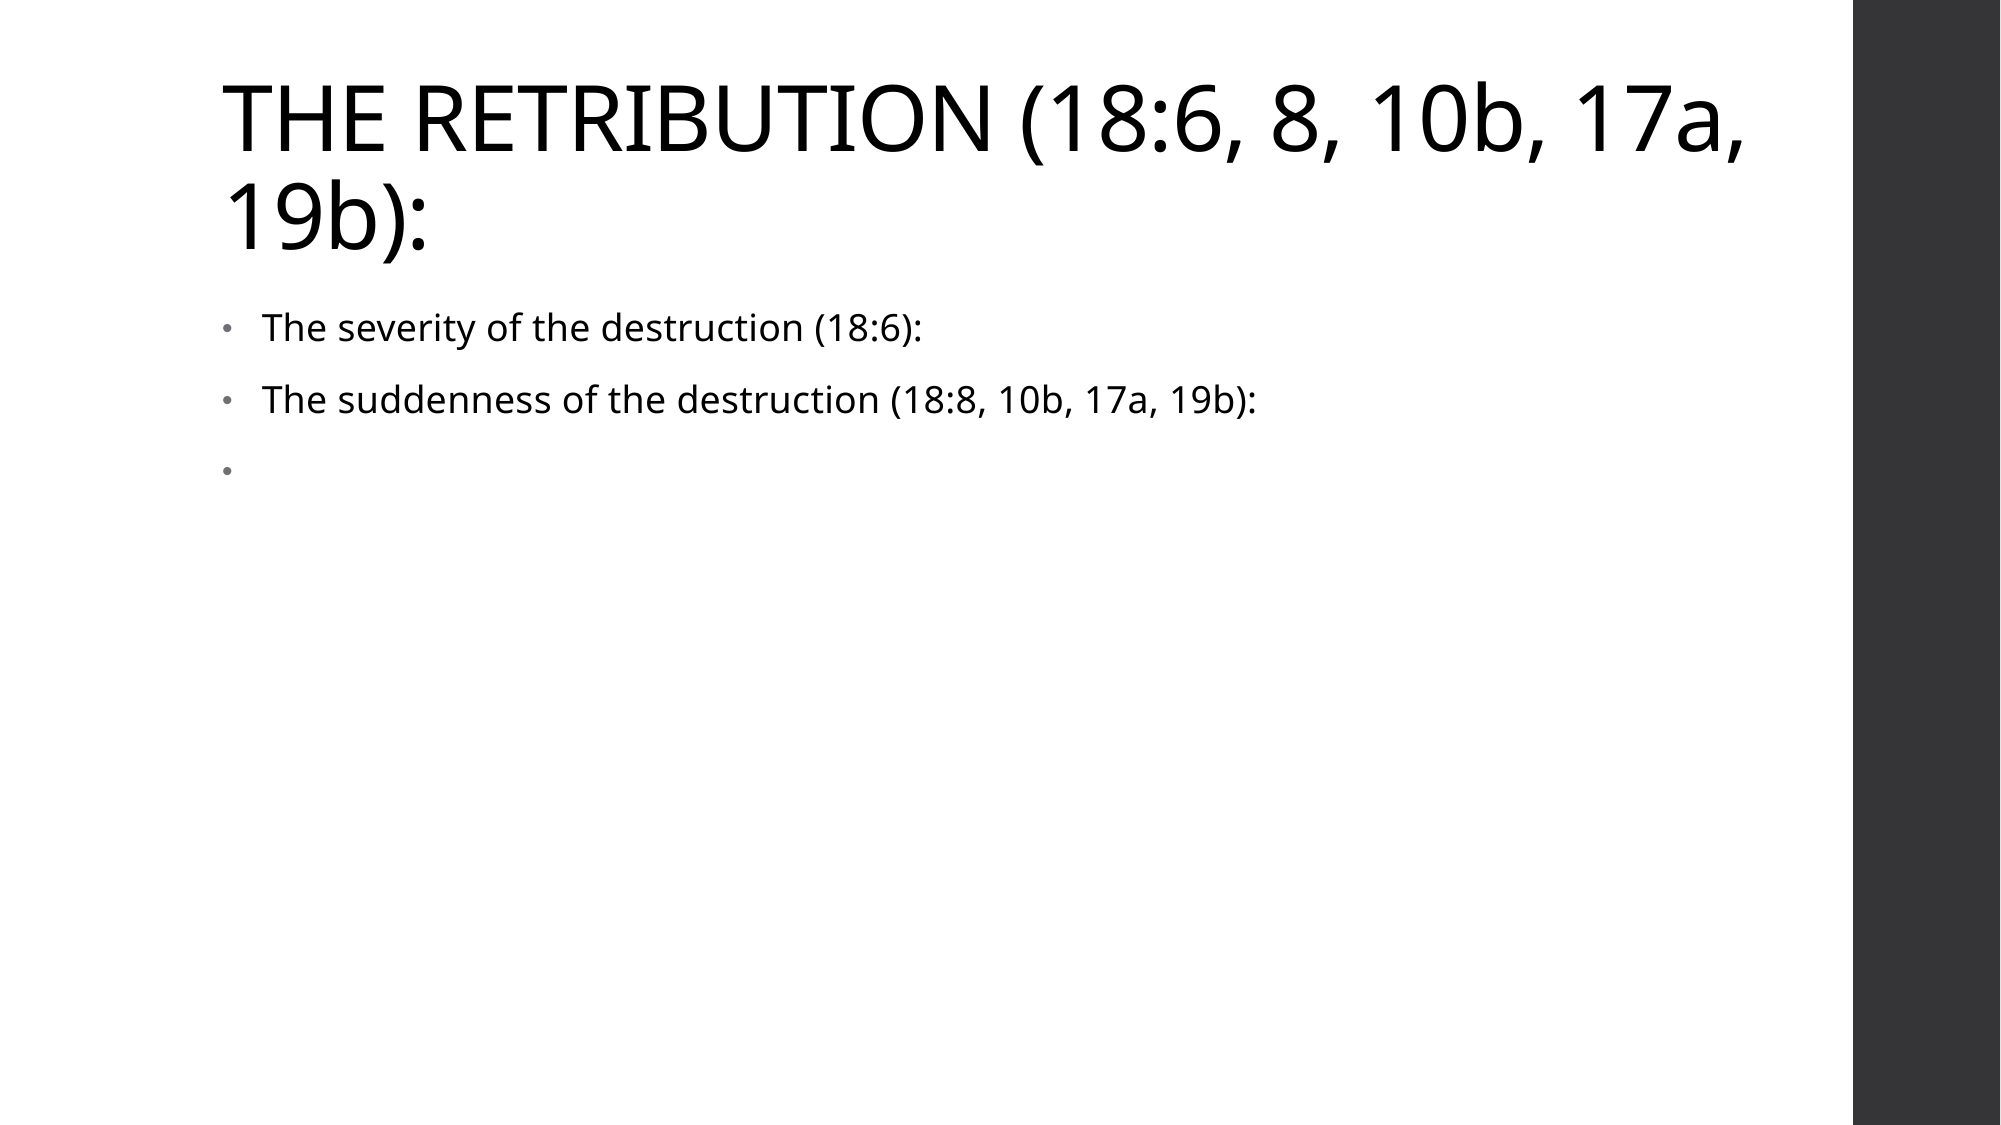

# THE RETRIBUTION (18:6, 8, 10b, 17a, 19b):
 The severity of the destruction (18:6):
 The suddenness of the destruction (18:8, 10b, 17a, 19b):